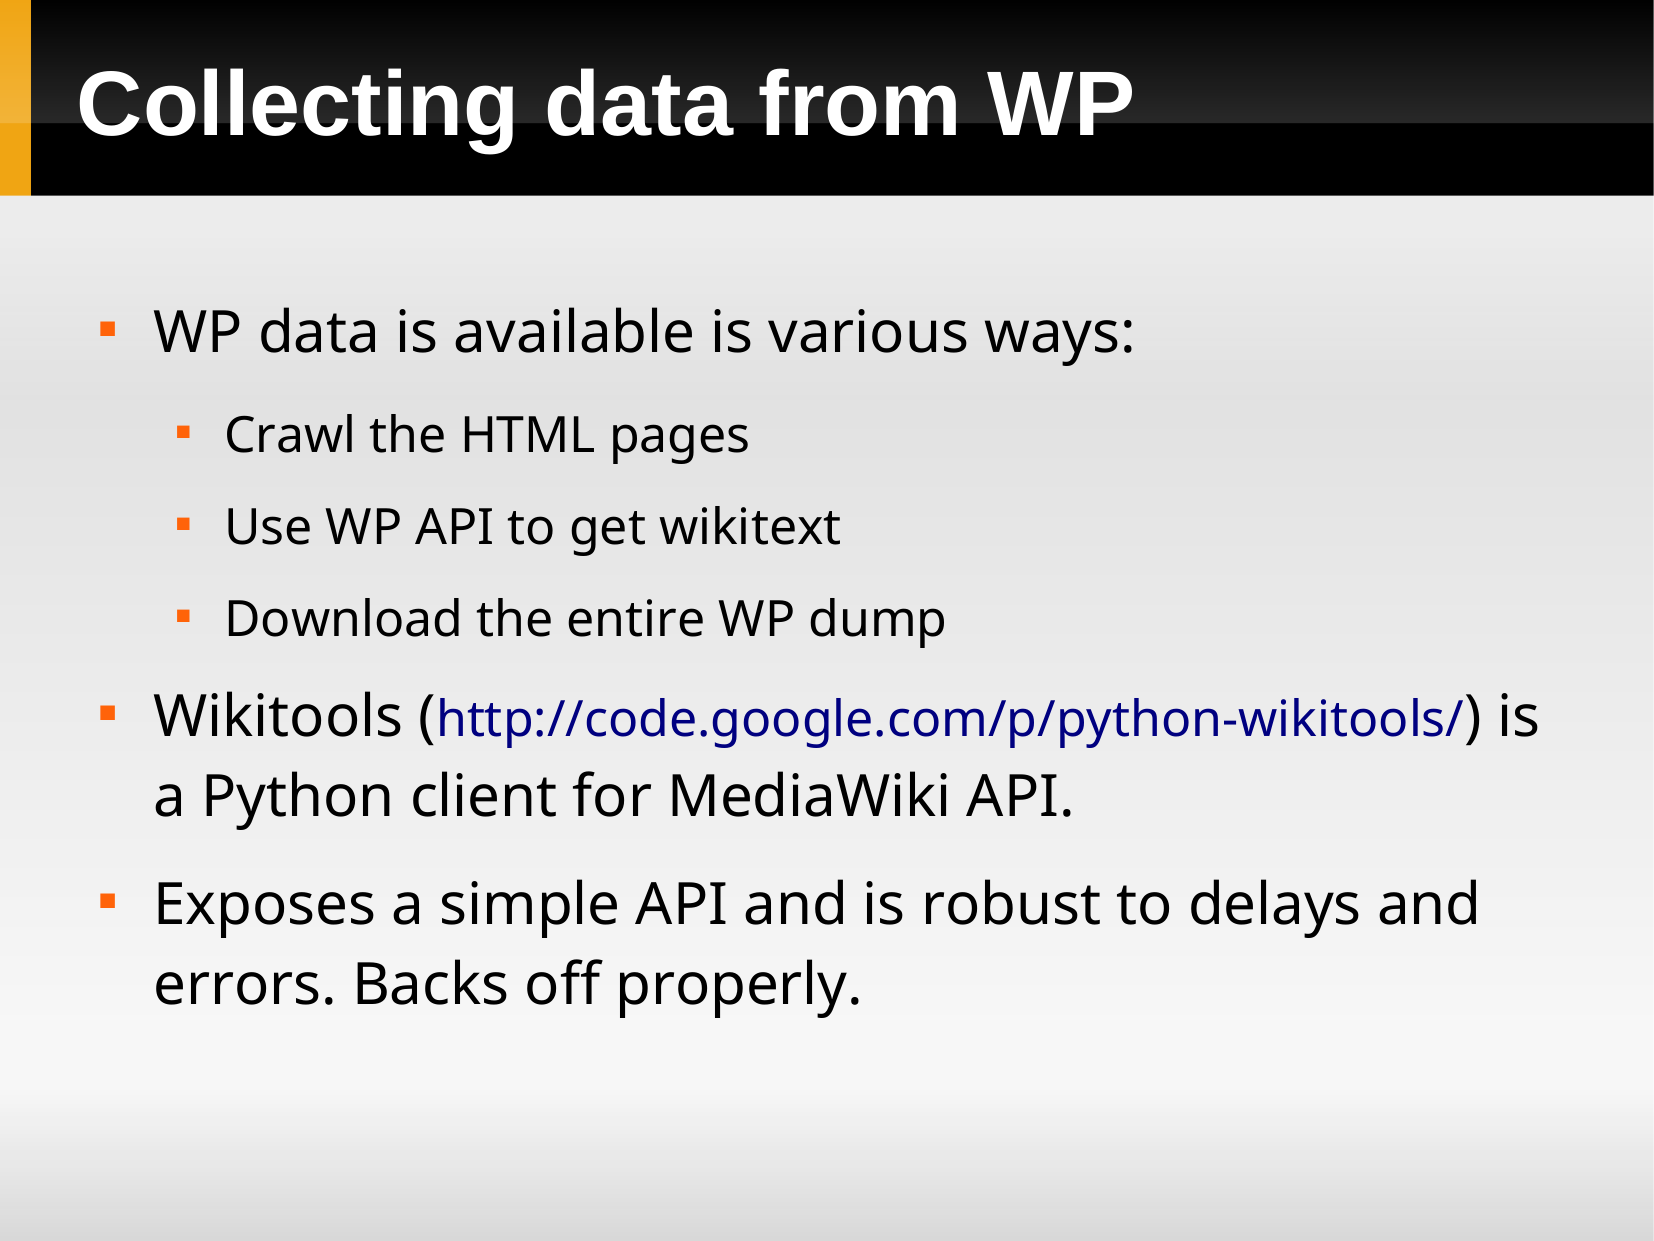

# Collecting data from WP
WP data is available is various ways:
Crawl the HTML pages
Use WP API to get wikitext
Download the entire WP dump
Wikitools (http://code.google.com/p/python-wikitools/) is a Python client for MediaWiki API.
Exposes a simple API and is robust to delays and errors. Backs off properly.